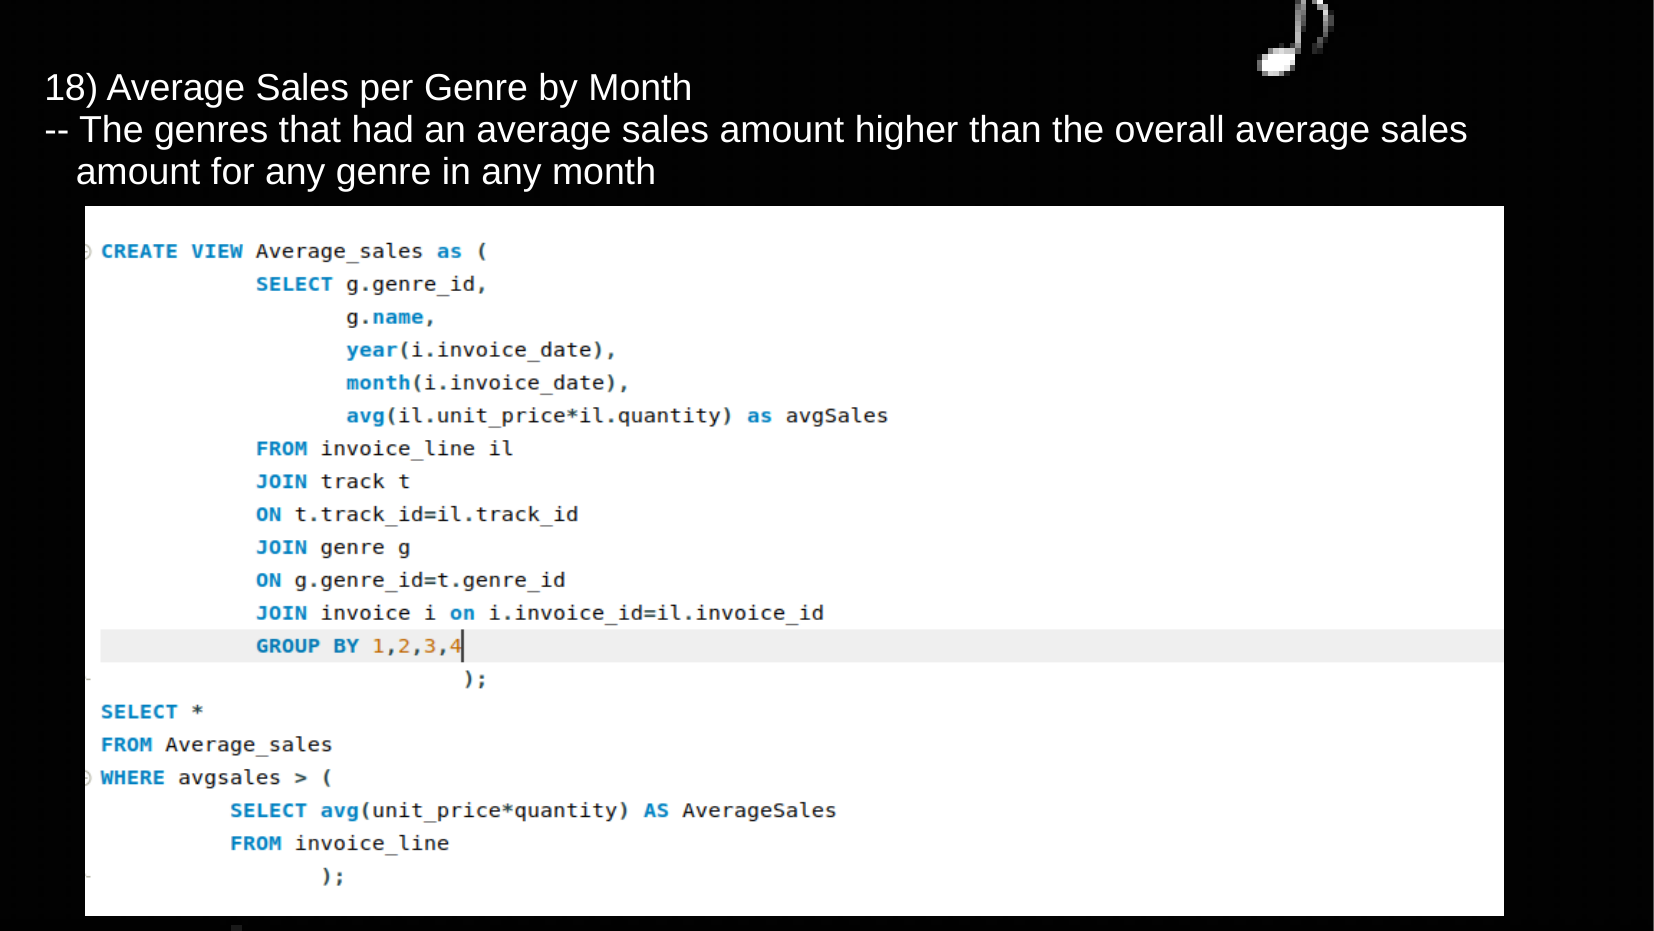

18) Average Sales per Genre by Month
-- The genres that had an average sales amount higher than the overall average sales
 amount for any genre in any month